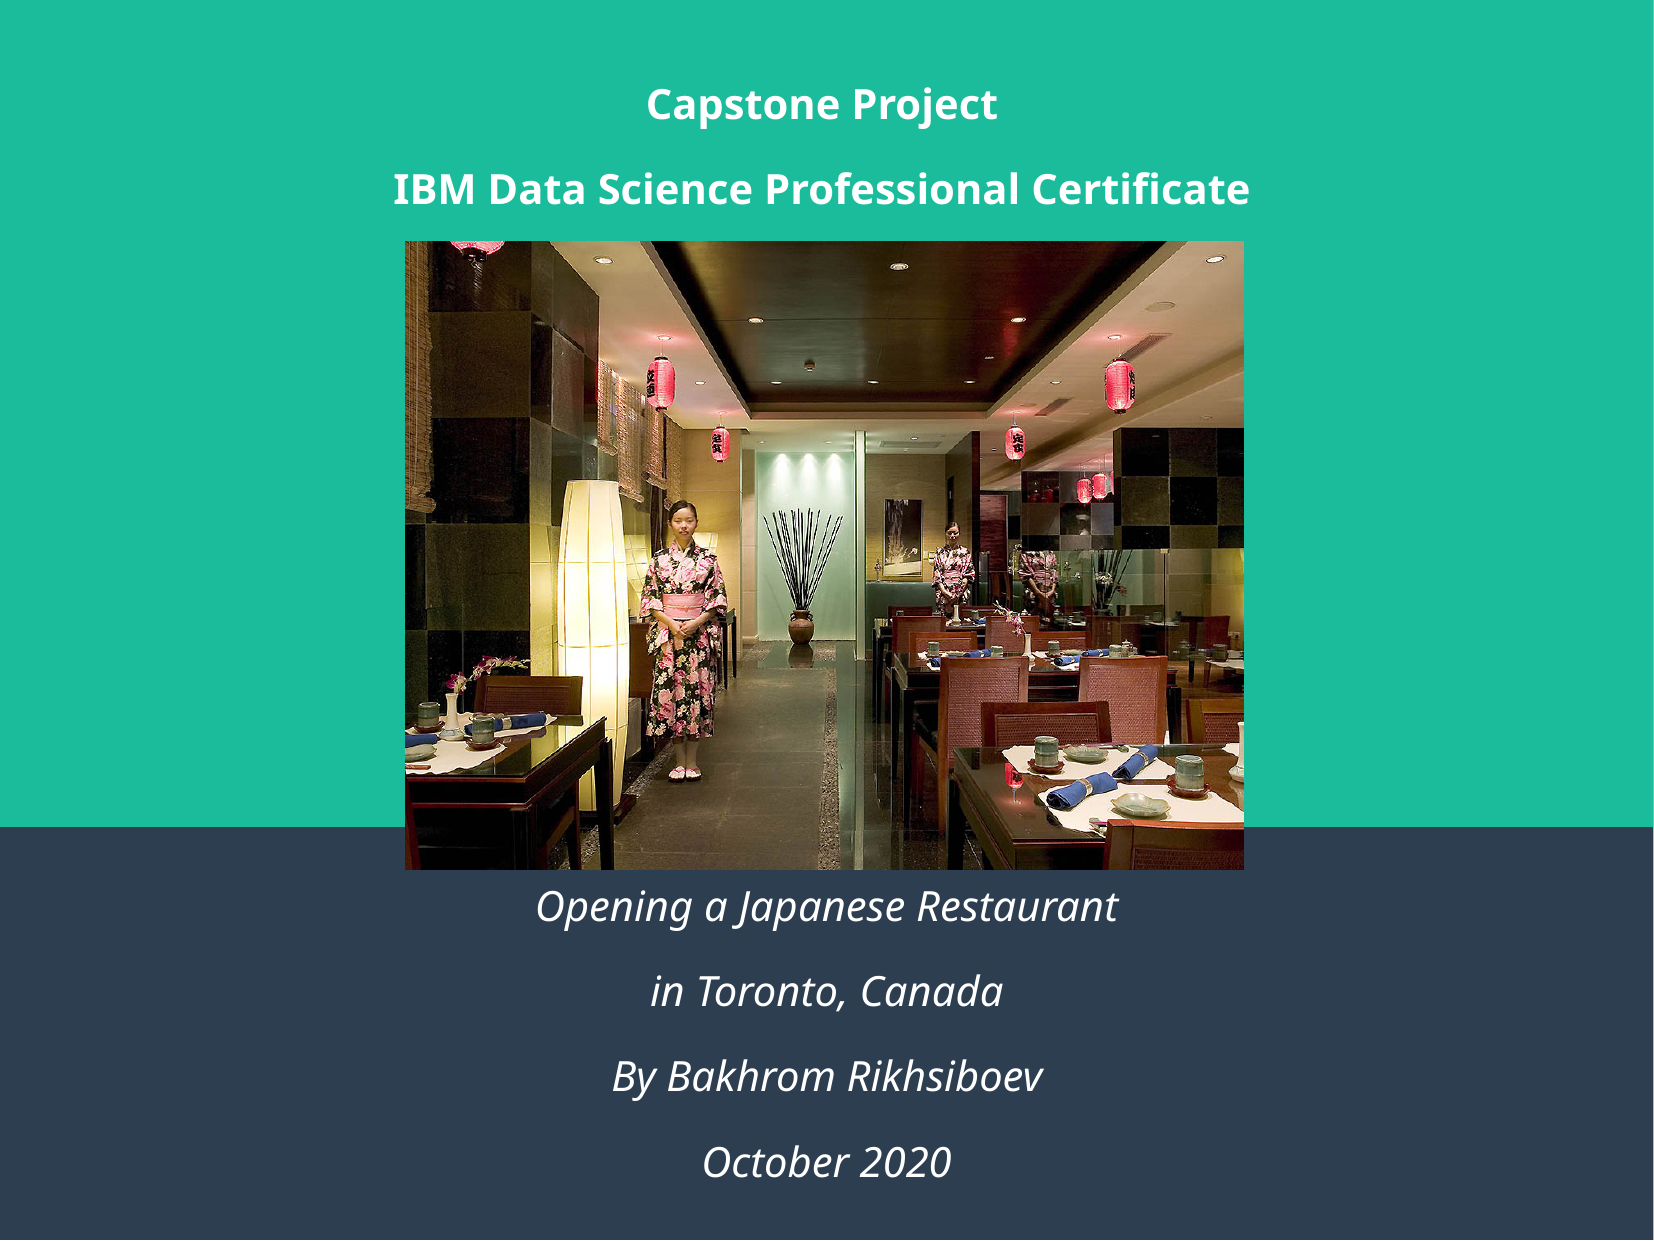

# Capstone Project IBM Data Science Professional Certificate
Opening a Japanese Restaurant
in Toronto, Canada
By Bakhrom Rikhsiboev
October 2020